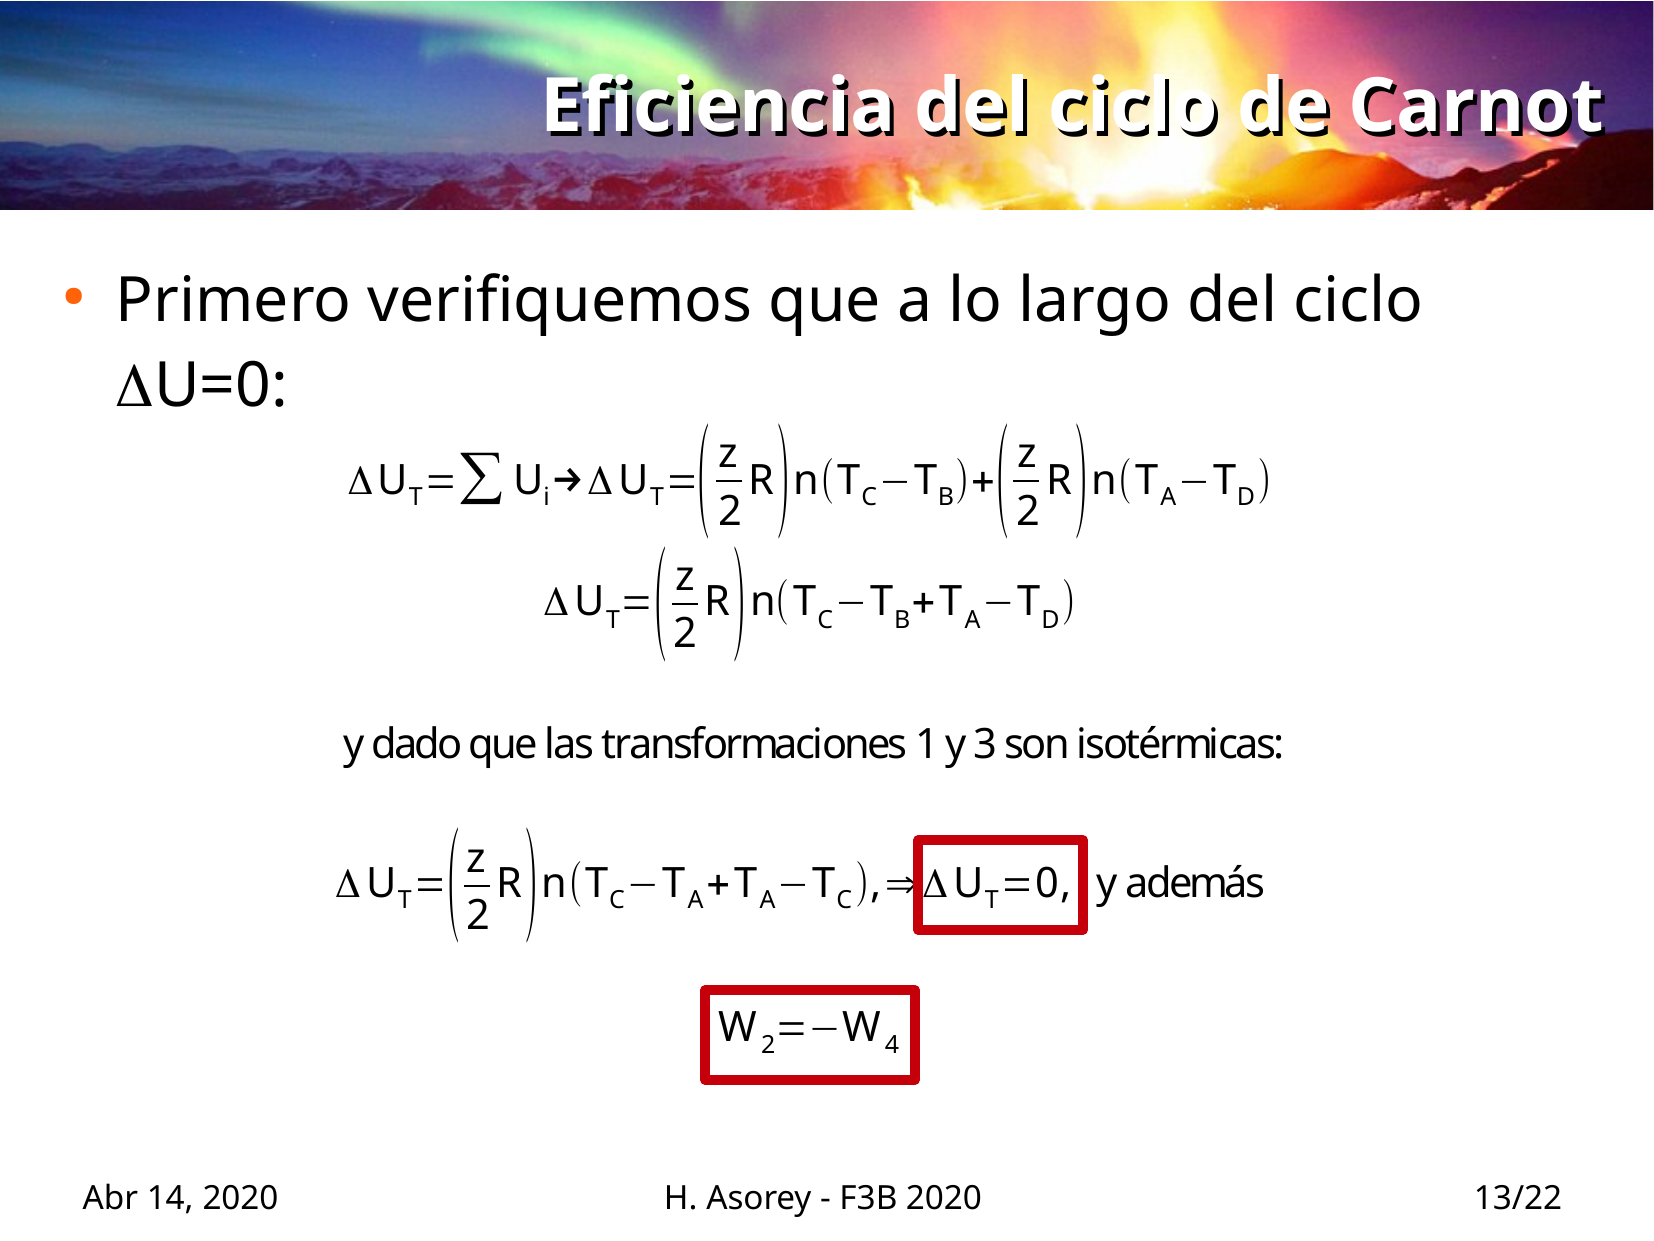

# Eficiencia del ciclo de Carnot
Primero verifiquemos que a lo largo del ciclo DU=0:
Abr 14, 2020
H. Asorey - F3B 2020
13